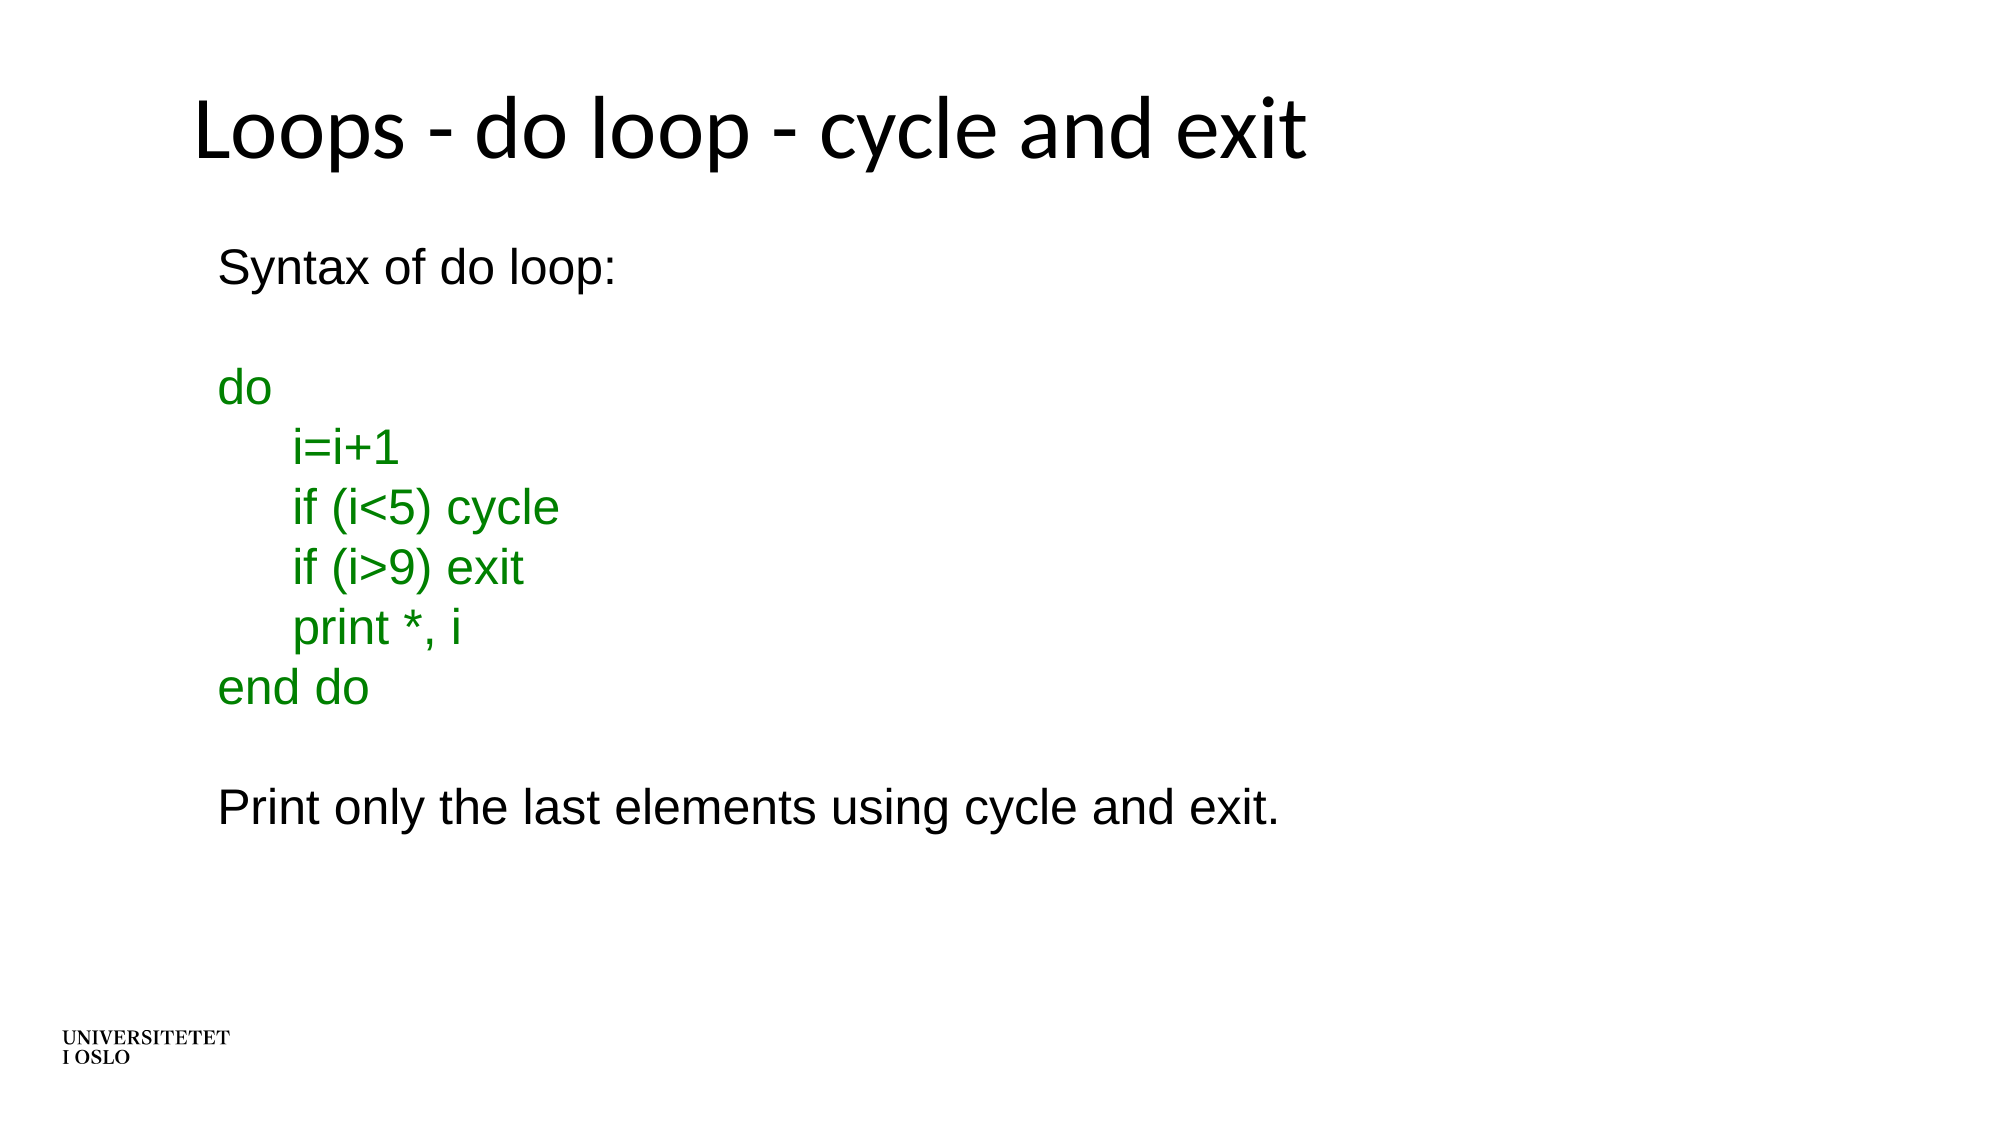

Loops - do loop - cycle and exit
Syntax of do loop:
do
	i=i+1
	if (i<5) cycle
	if (i>9) exit
	print *, i
end do
Print only the last elements using cycle and exit.